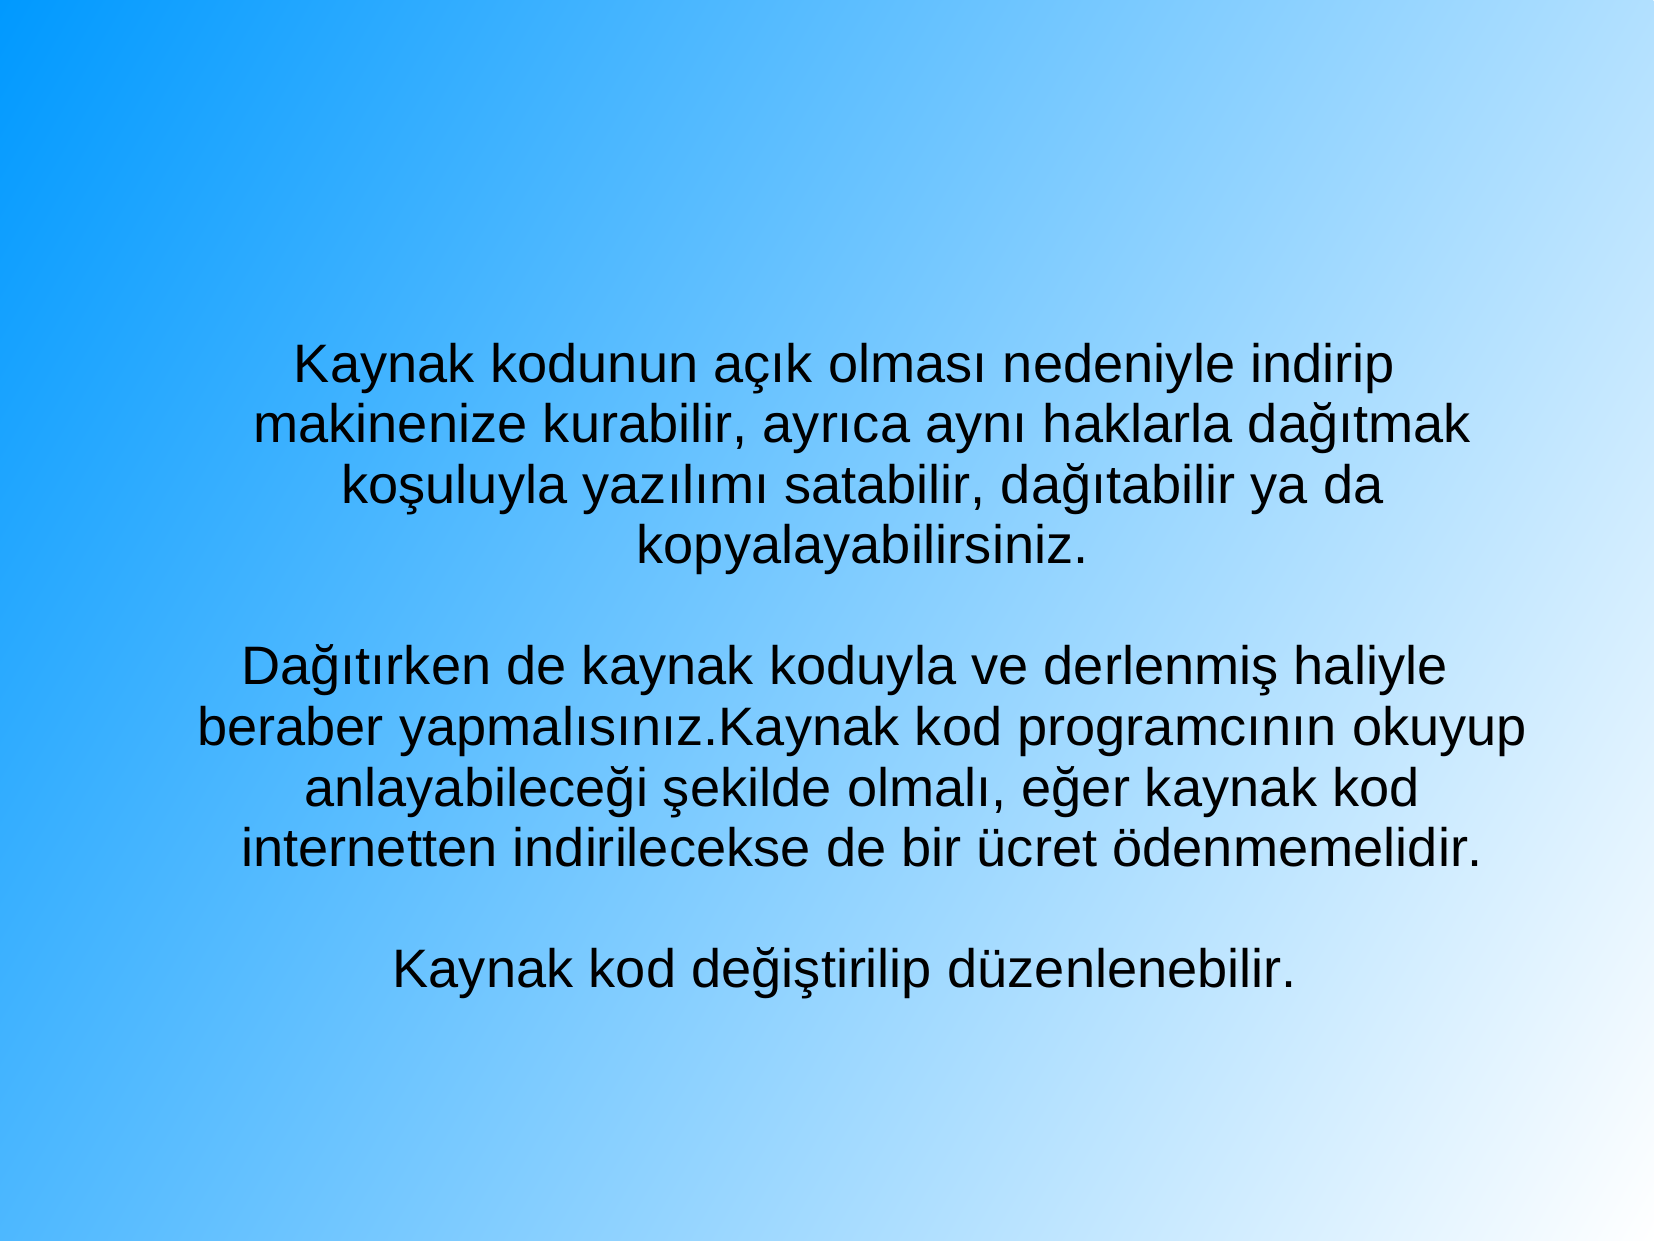

# Kaynak kodunun açık olması nedeniyle indirip makinenize kurabilir, ayrıca aynı haklarla dağıtmak koşuluyla yazılımı satabilir, dağıtabilir ya da kopyalayabilirsiniz.
Dağıtırken de kaynak koduyla ve derlenmiş haliyle beraber yapmalısınız.Kaynak kod programcının okuyup anlayabileceği şekilde olmalı, eğer kaynak kod internetten indirilecekse de bir ücret ödenmemelidir.
Kaynak kod değiştirilip düzenlenebilir.